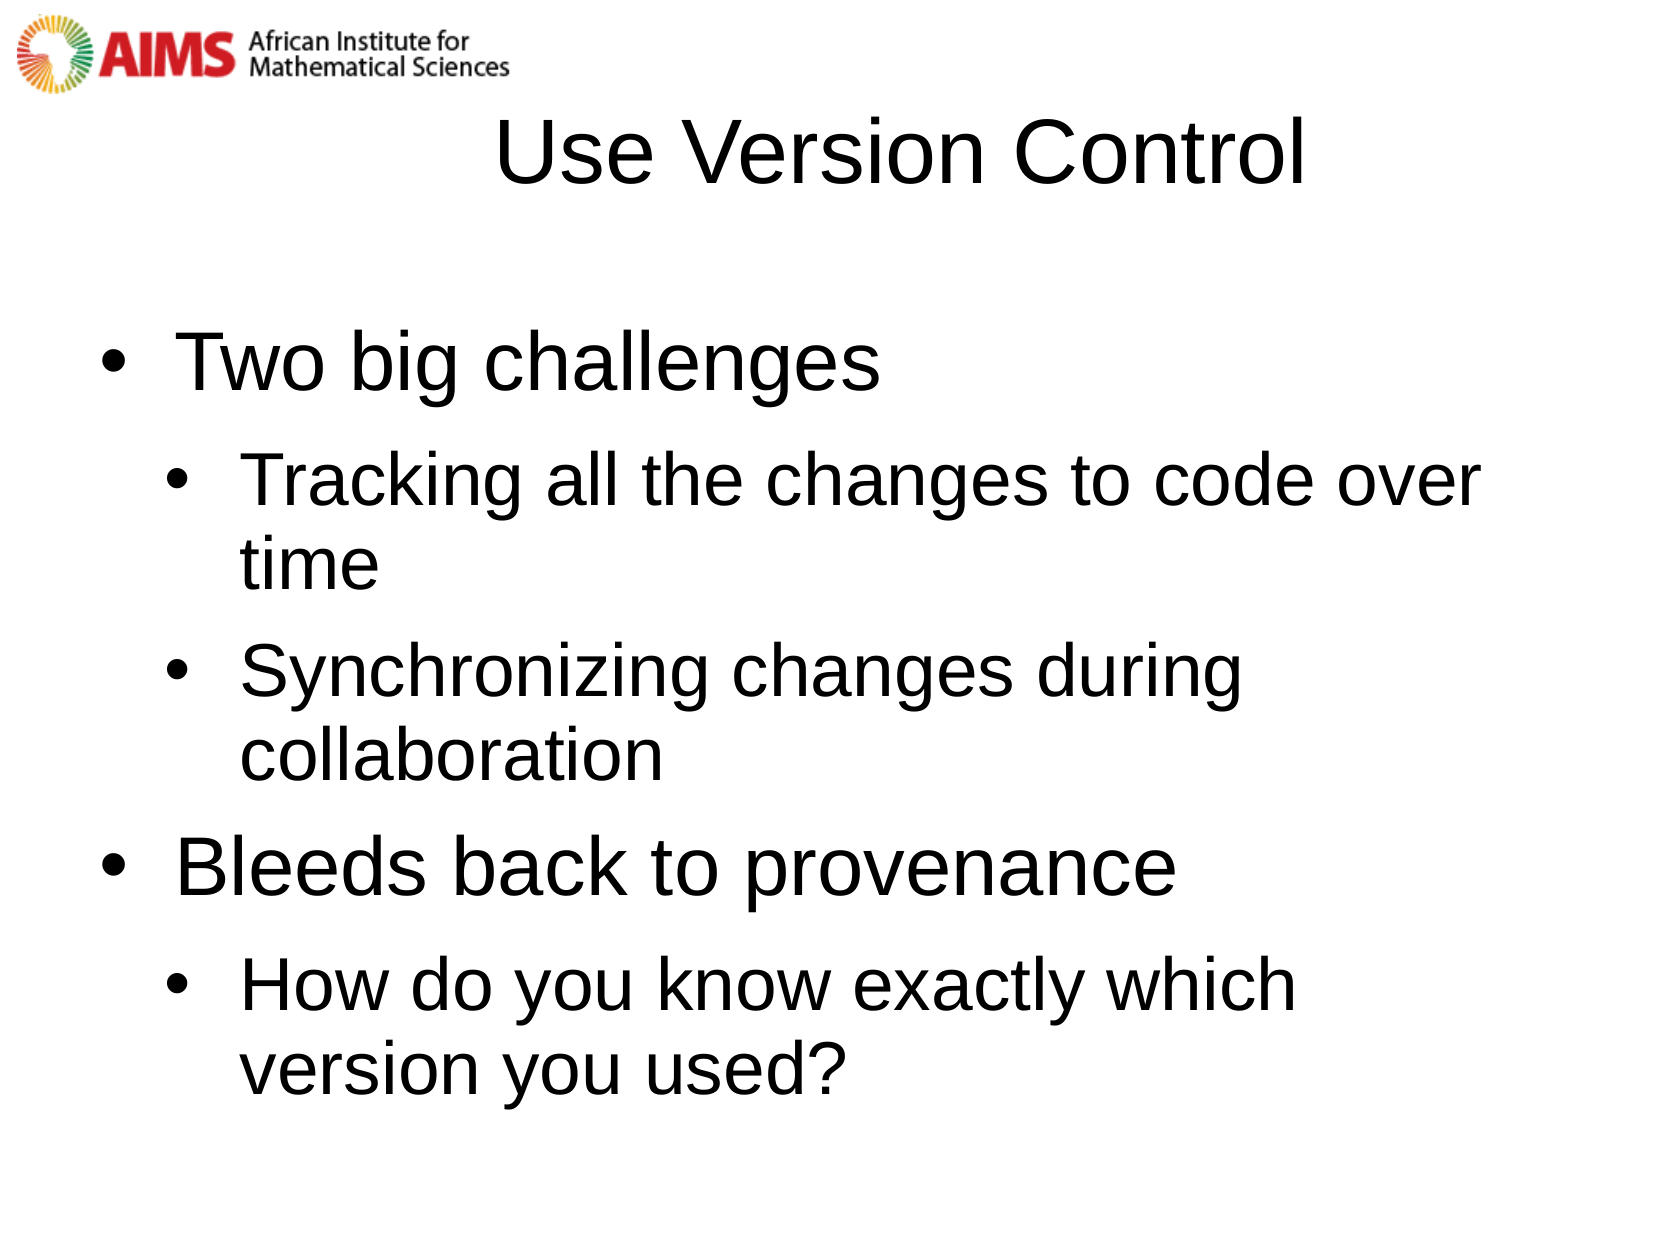

# Use Version Control
Two big challenges
Tracking all the changes to code over time
Synchronizing changes during collaboration
Bleeds back to provenance
How do you know exactly which version you used?